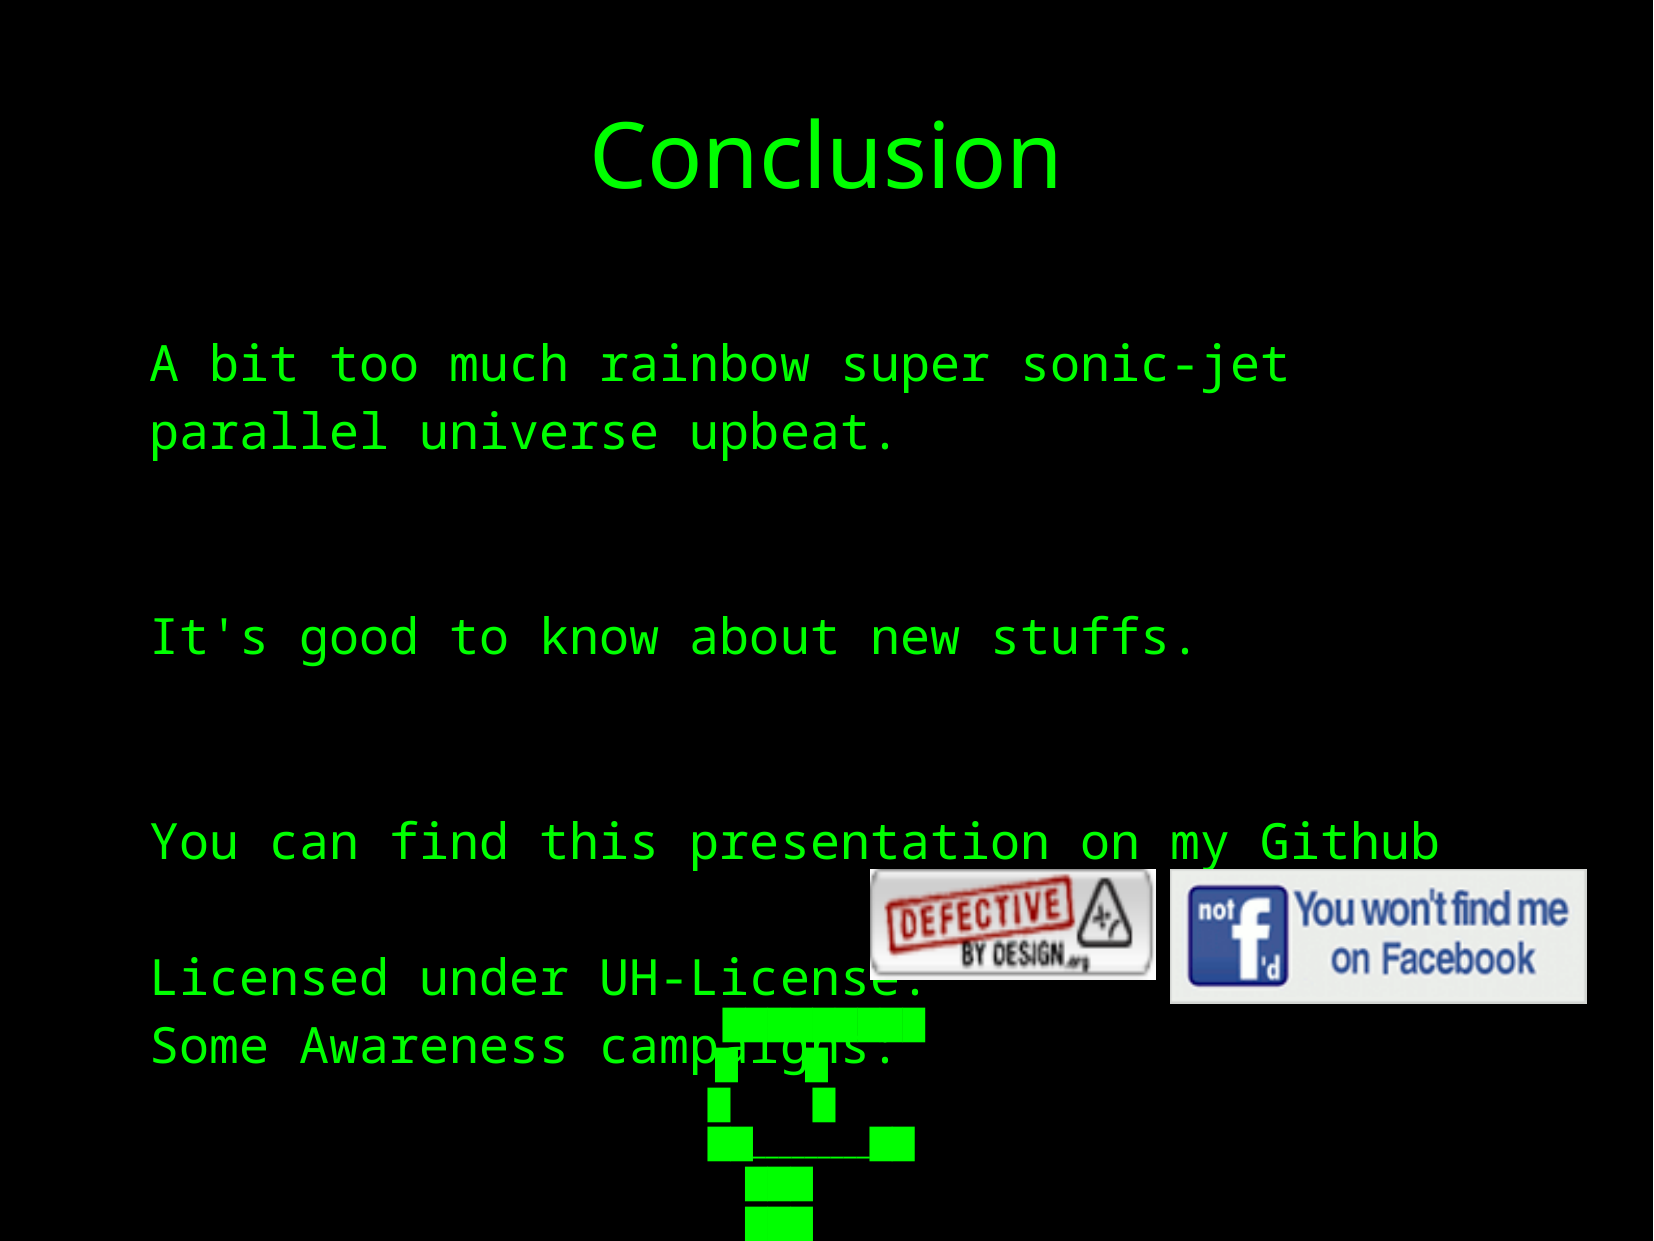

# Conclusion
A bit too much rainbow super sonic-jet parallel universe upbeat.
It's good to know about new stuffs.
You can find this presentation on my Github
Licensed under UH-License.
Some Awareness campaigns:
 █████████
 █ █
 █ █
 ██_________██
 ███
 ███